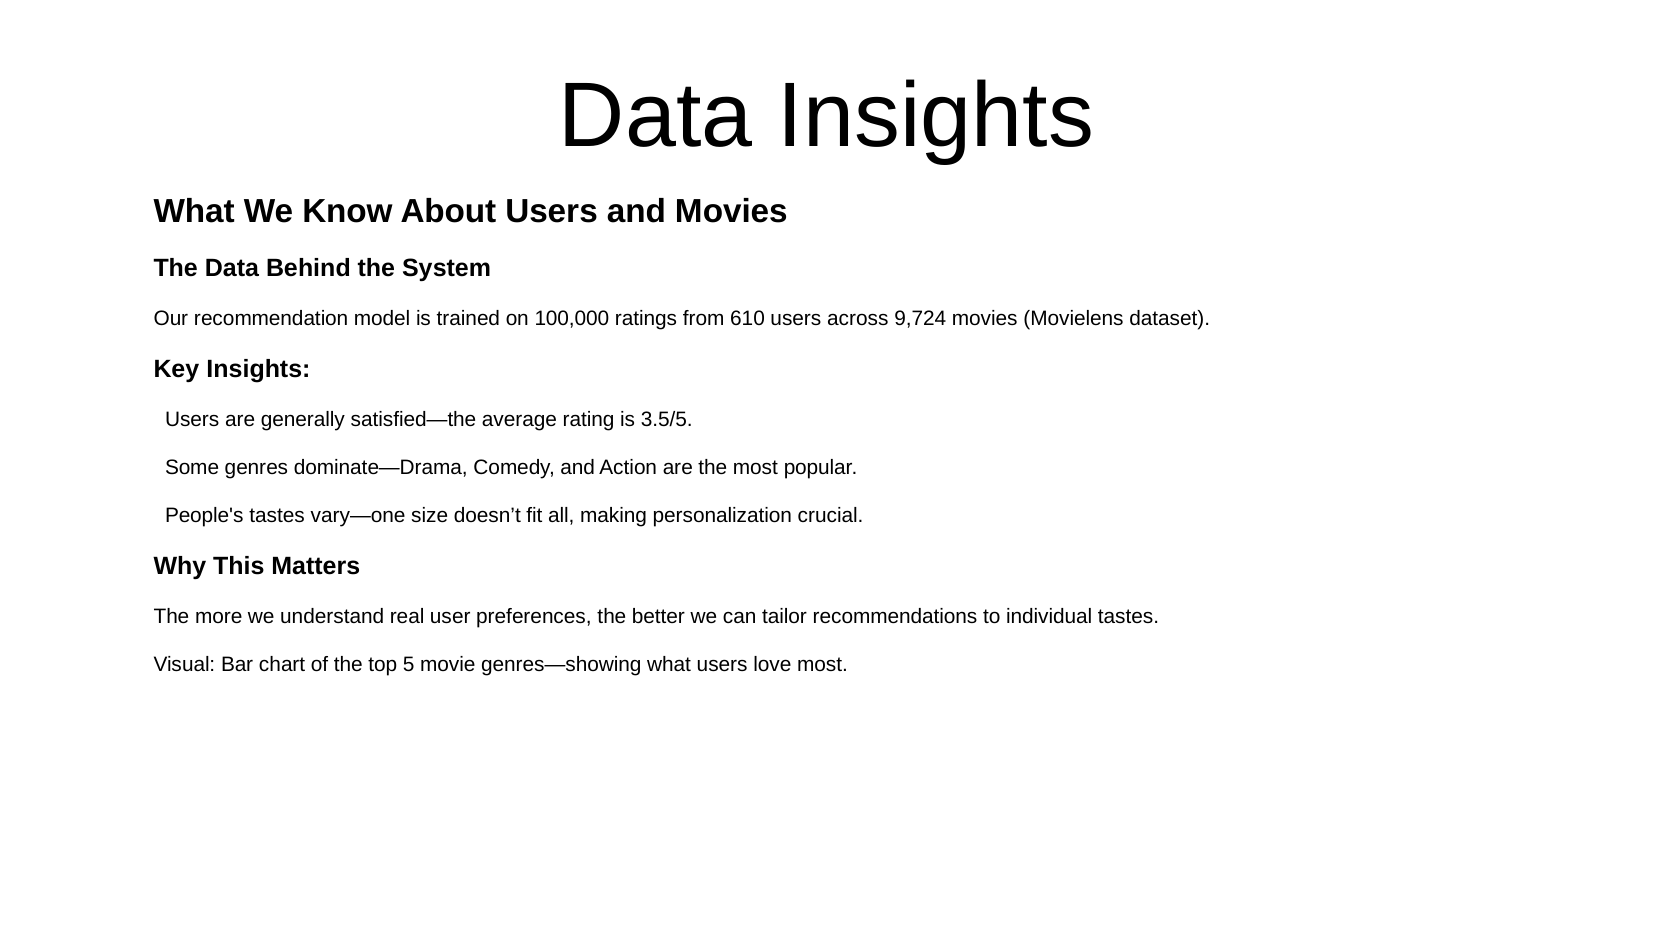

# Data Insights
What We Know About Users and Movies
The Data Behind the System
Our recommendation model is trained on 100,000 ratings from 610 users across 9,724 movies (Movielens dataset).
Key Insights:
 Users are generally satisfied—the average rating is 3.5/5.
 Some genres dominate—Drama, Comedy, and Action are the most popular.
 People's tastes vary—one size doesn’t fit all, making personalization crucial.
Why This Matters
The more we understand real user preferences, the better we can tailor recommendations to individual tastes.
Visual: Bar chart of the top 5 movie genres—showing what users love most.